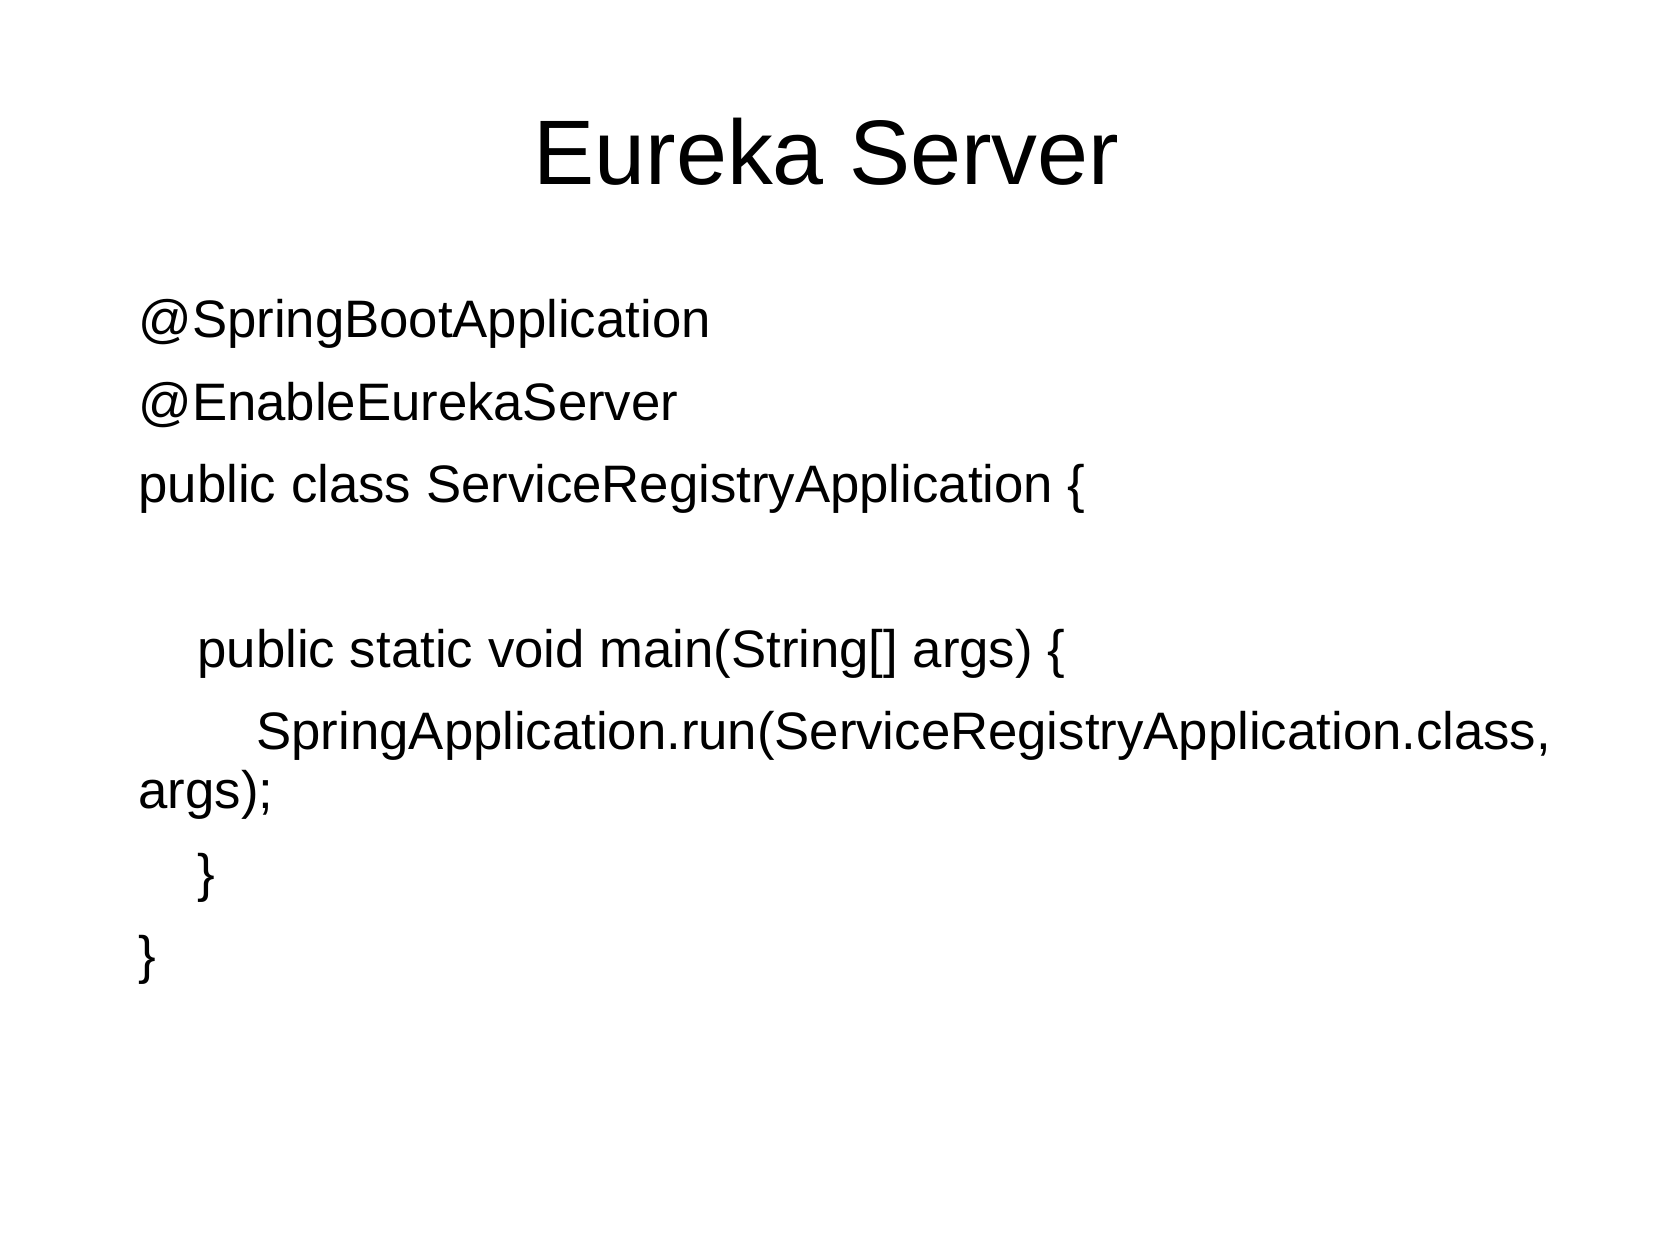

# Eureka Server
@SpringBootApplication
@EnableEurekaServer
public class ServiceRegistryApplication {
 public static void main(String[] args) {
 SpringApplication.run(ServiceRegistryApplication.class, args);
 }
}